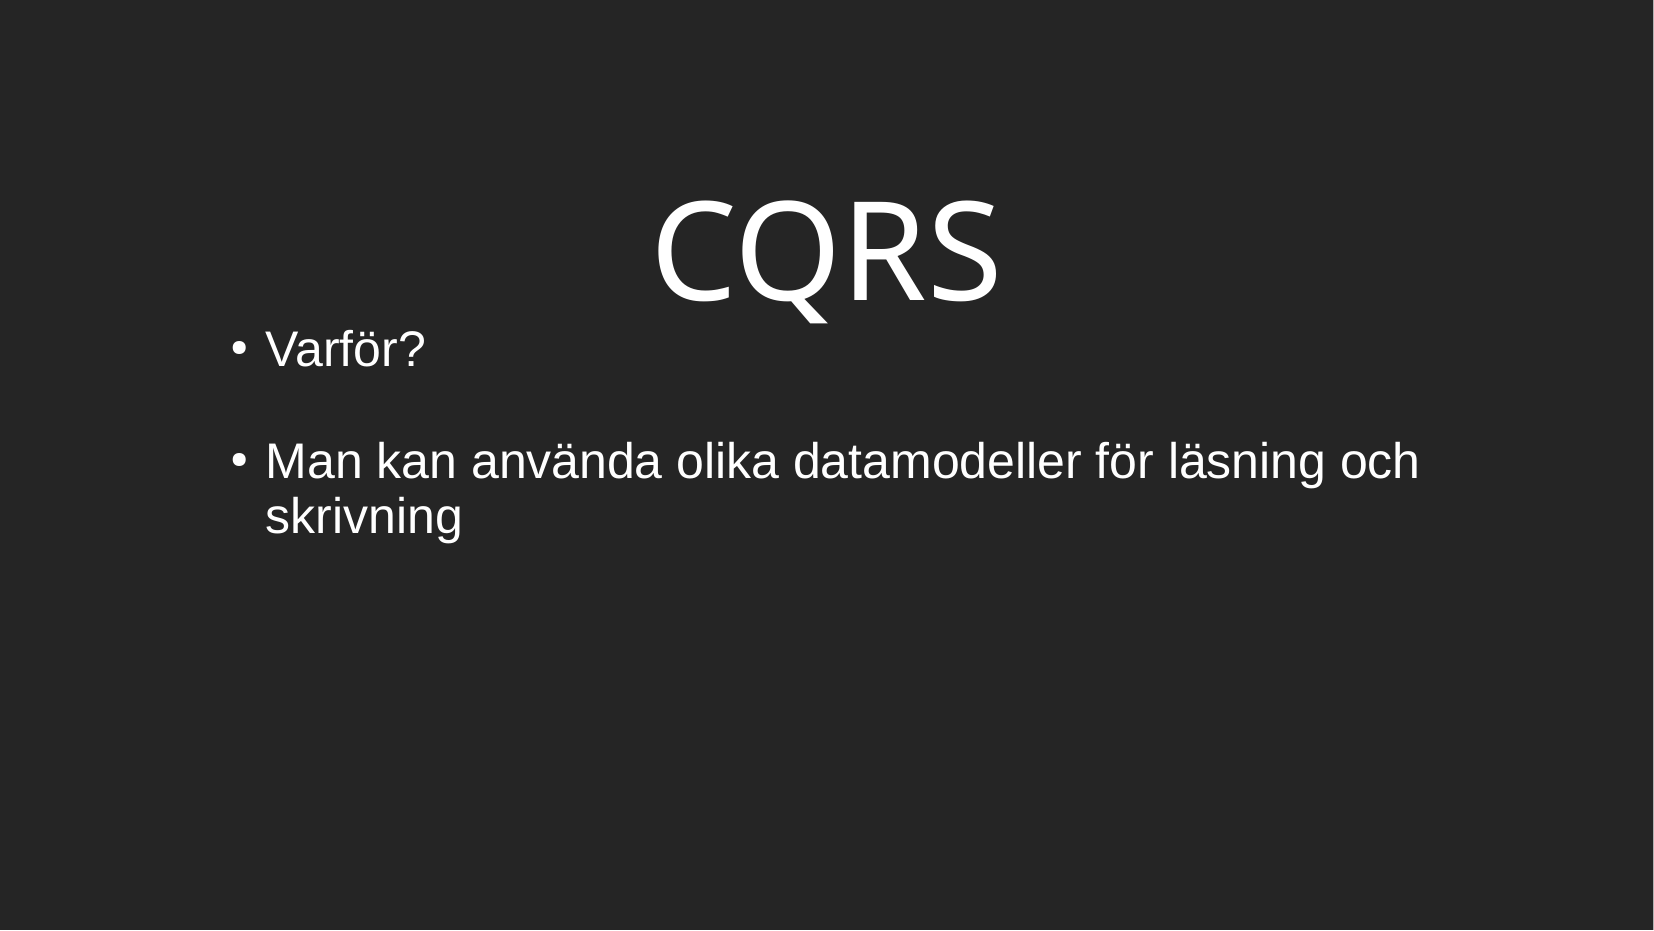

# CQRS
Varför?
Man kan använda olika datamodeller för läsning och skrivning